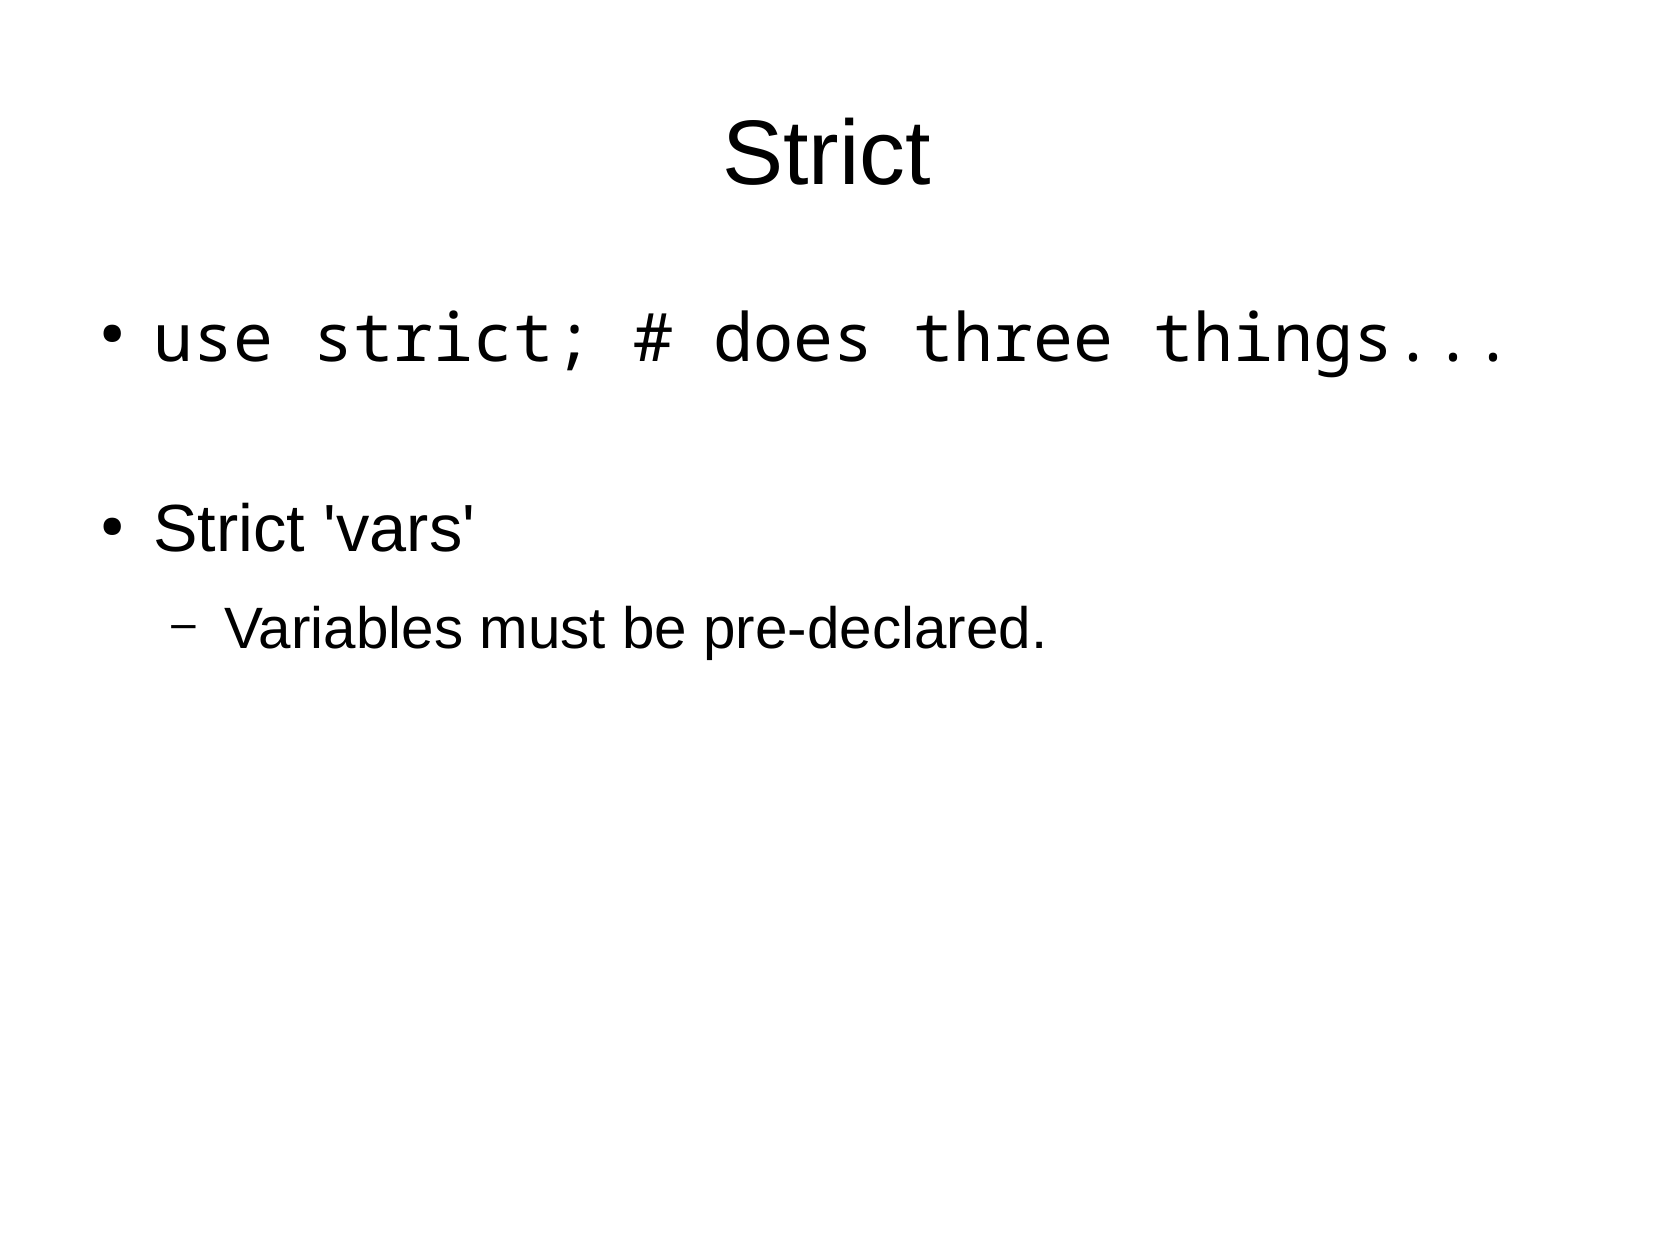

# Strict
use strict; # does three things...
Strict 'vars'
Variables must be pre-declared.